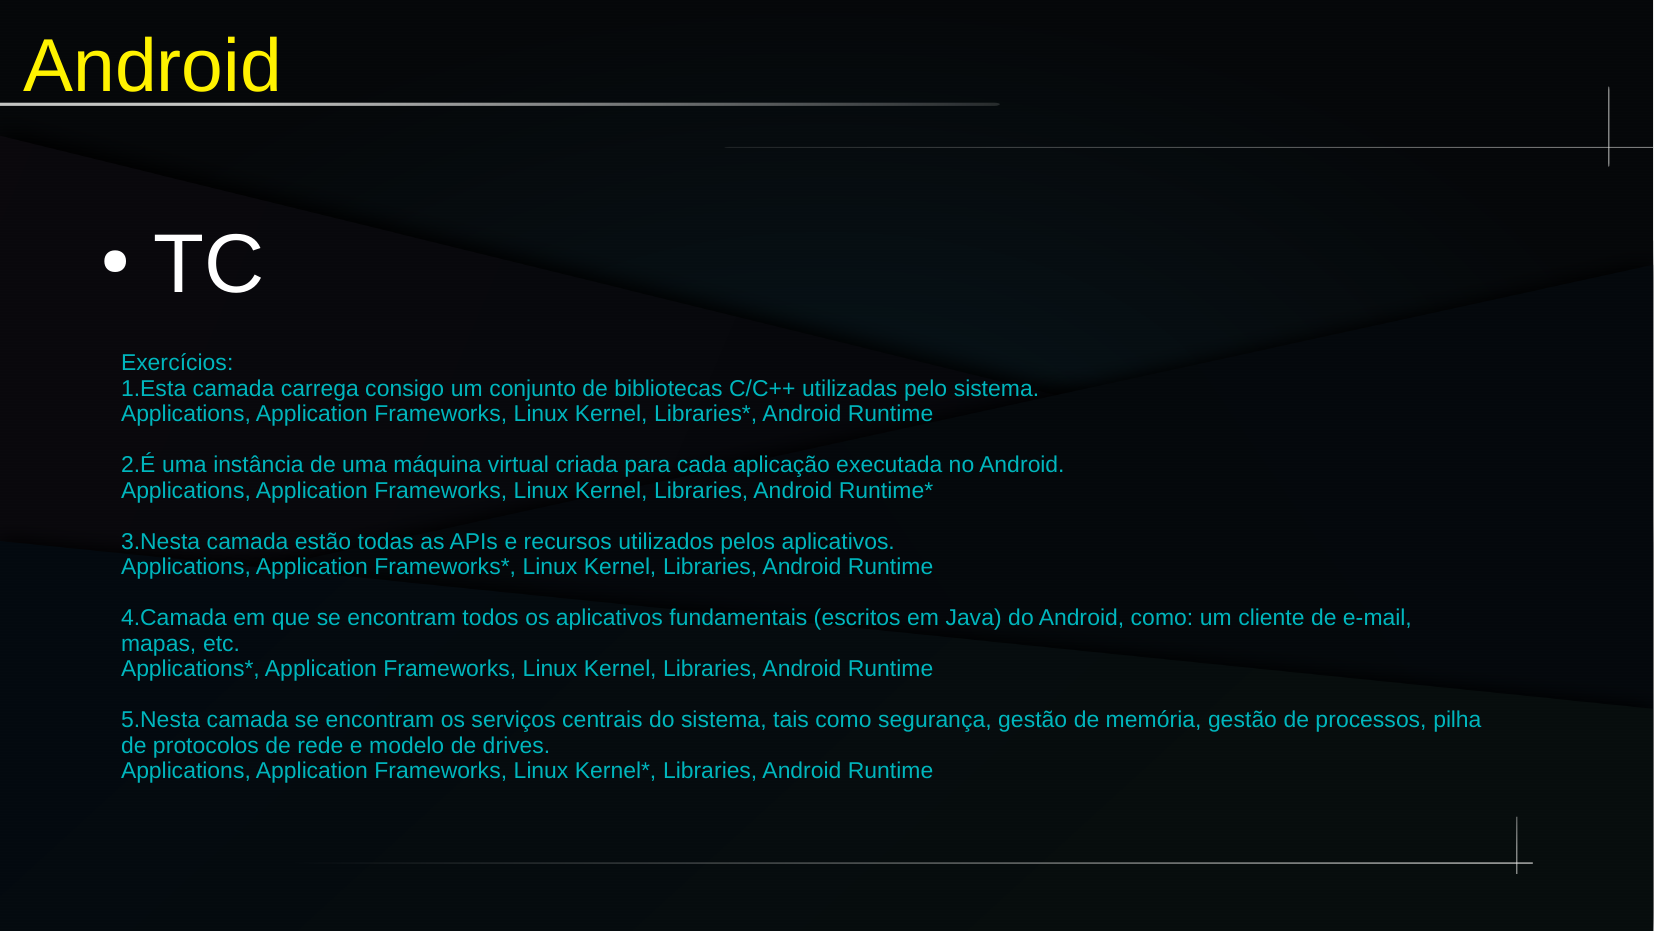

# Android
TC
Exercícios:
1.Esta camada carrega consigo um conjunto de bibliotecas C/C++ utilizadas pelo sistema.
Applications, Application Frameworks, Linux Kernel, Libraries*, Android Runtime
2.É uma instância de uma máquina virtual criada para cada aplicação executada no Android.
Applications, Application Frameworks, Linux Kernel, Libraries, Android Runtime*
3.Nesta camada estão todas as APIs e recursos utilizados pelos aplicativos.
Applications, Application Frameworks*, Linux Kernel, Libraries, Android Runtime
4.Camada em que se encontram todos os aplicativos fundamentais (escritos em Java) do Android, como: um cliente de e-mail, mapas, etc.
Applications*, Application Frameworks, Linux Kernel, Libraries, Android Runtime
5.Nesta camada se encontram os serviços centrais do sistema, tais como segurança, gestão de memória, gestão de processos, pilha de protocolos de rede e modelo de drives.
Applications, Application Frameworks, Linux Kernel*, Libraries, Android Runtime